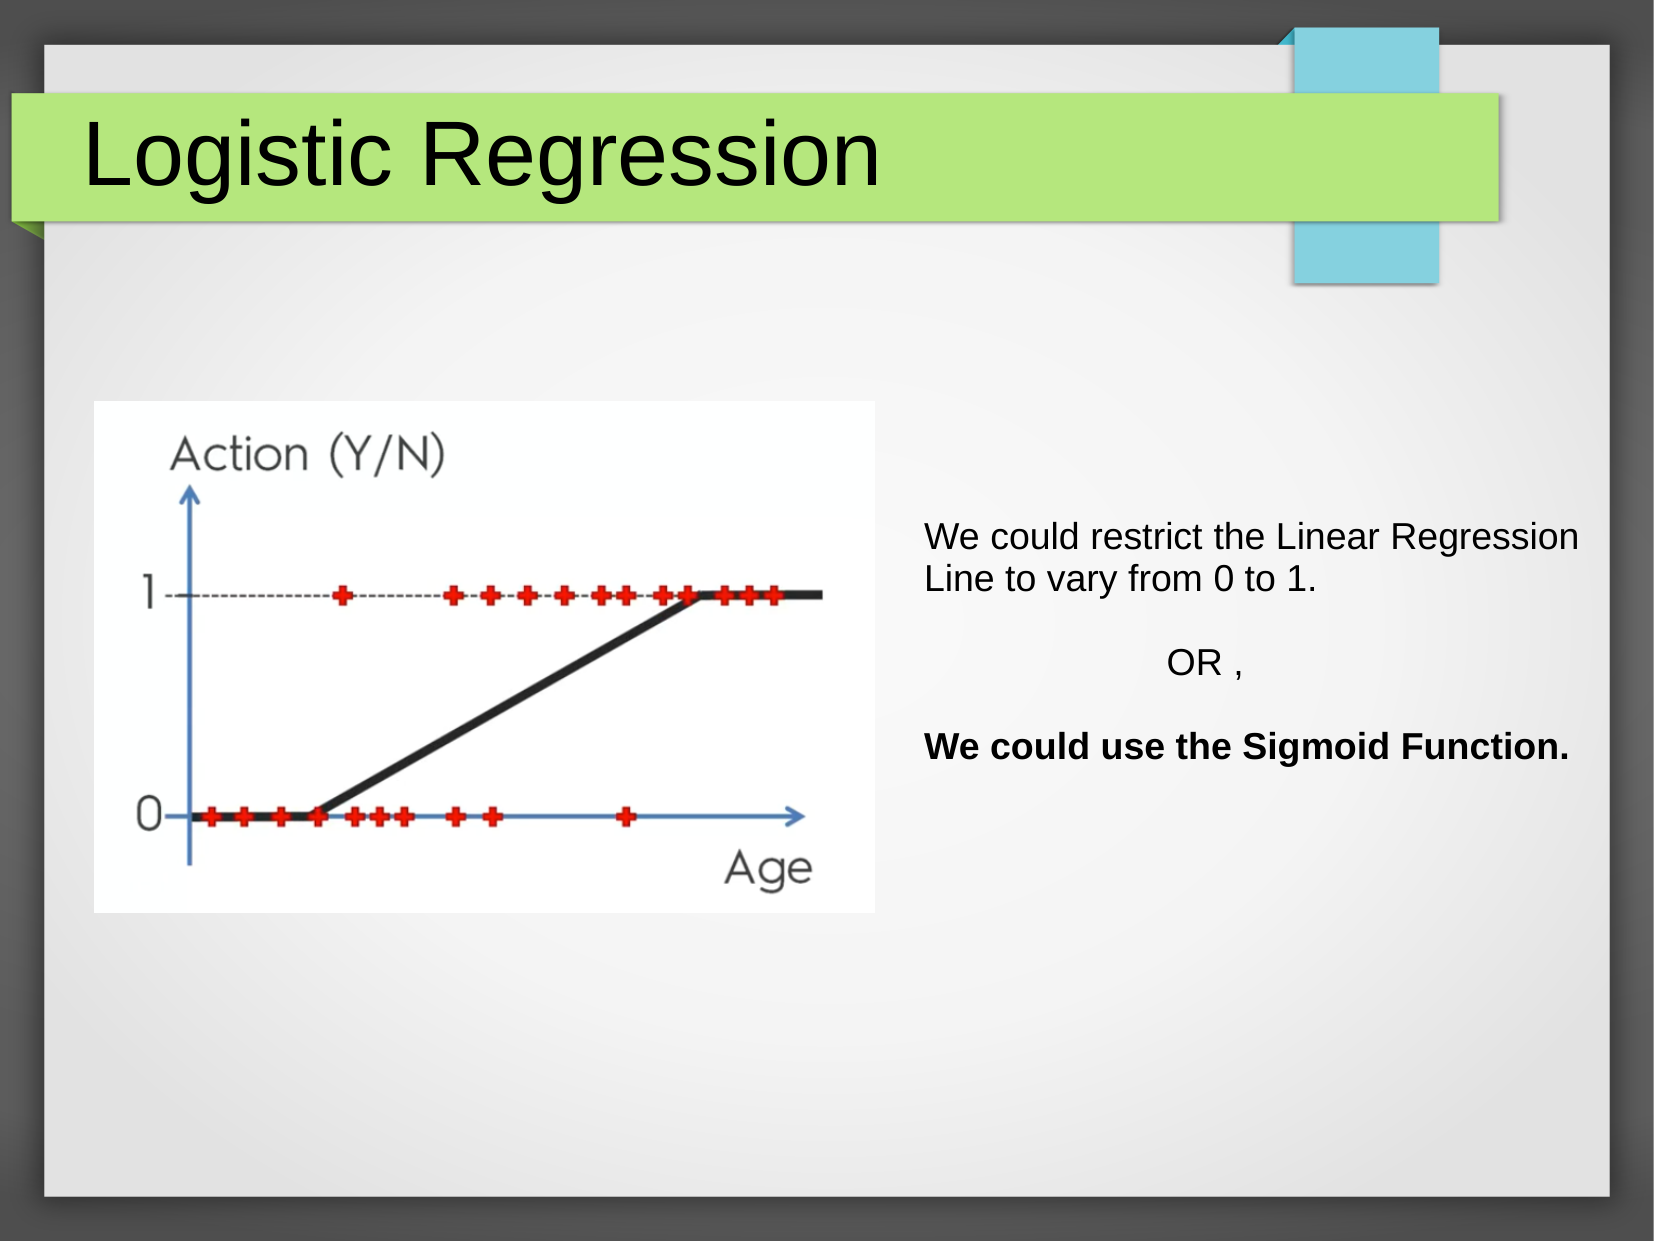

# Logistic Regression
We could restrict the Linear Regression Line to vary from 0 to 1.
			 OR ,
We could use the Sigmoid Function.